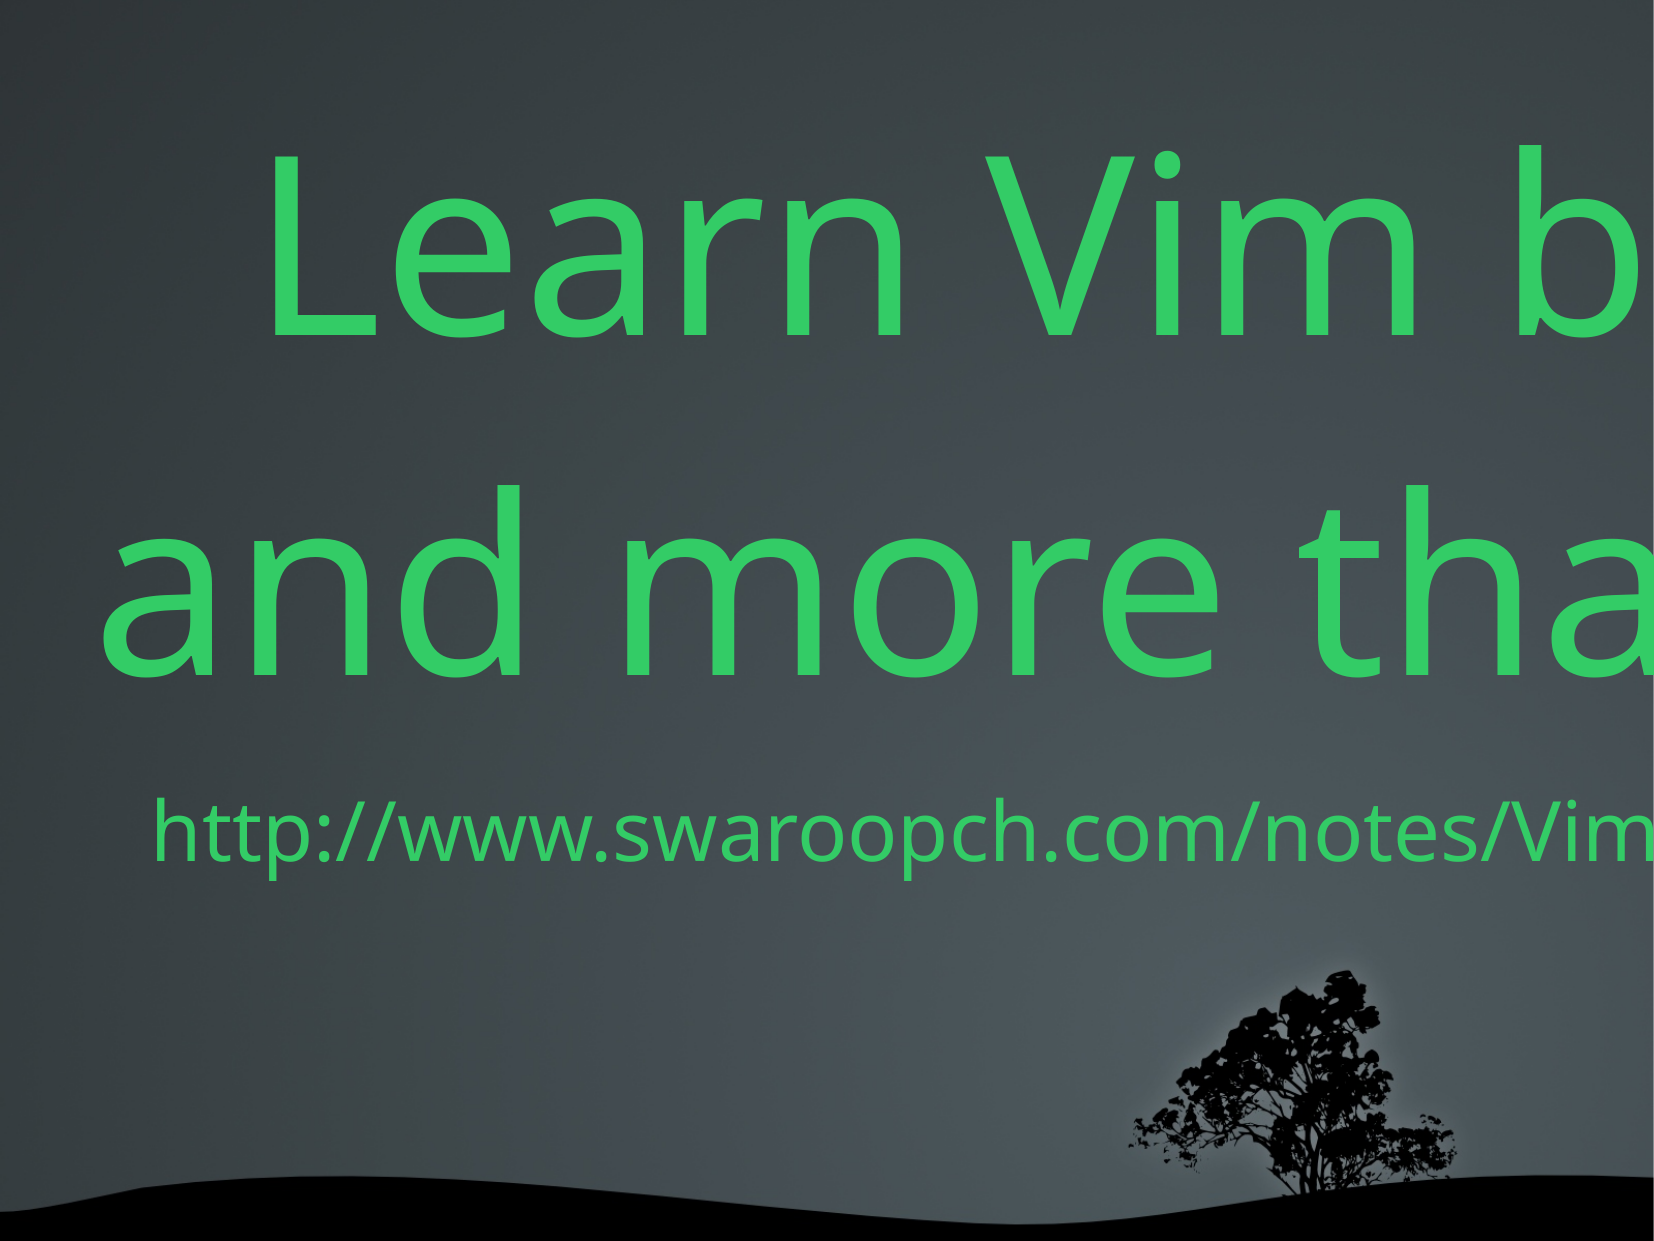

Learn Vim basics
and more than that
http://www.swaroopch.com/notes/Vim#Download